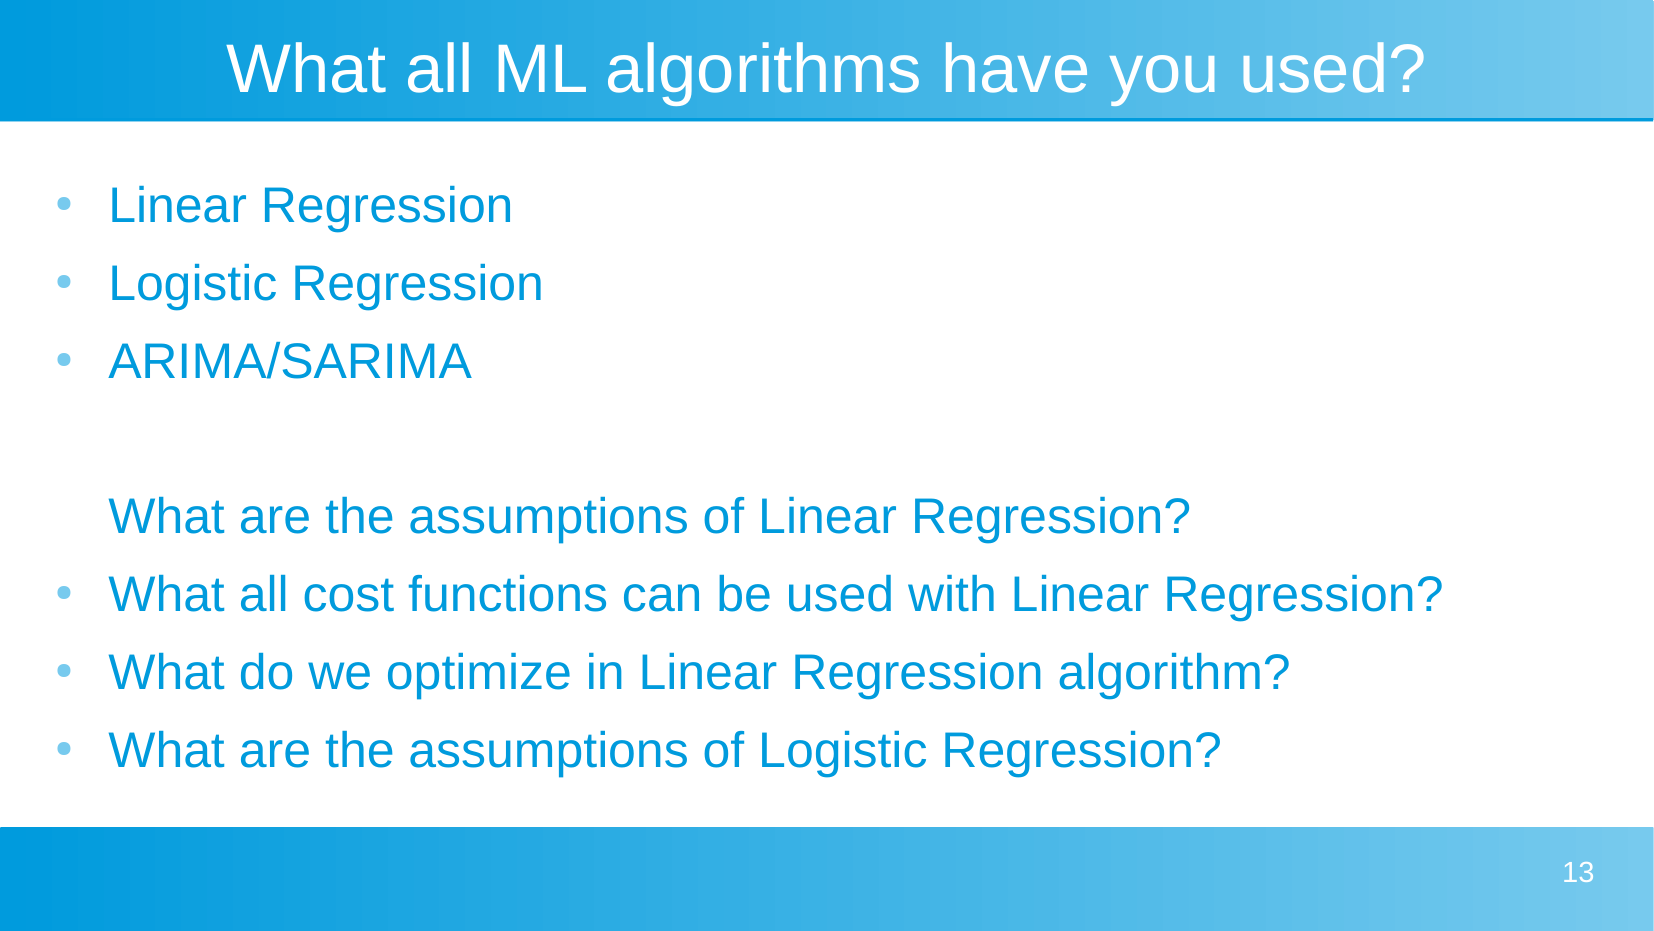

# What all ML algorithms have you used?
Linear Regression
Logistic Regression
ARIMA/SARIMA
What are the assumptions of Linear Regression?
What all cost functions can be used with Linear Regression?
What do we optimize in Linear Regression algorithm?
What are the assumptions of Logistic Regression?
13